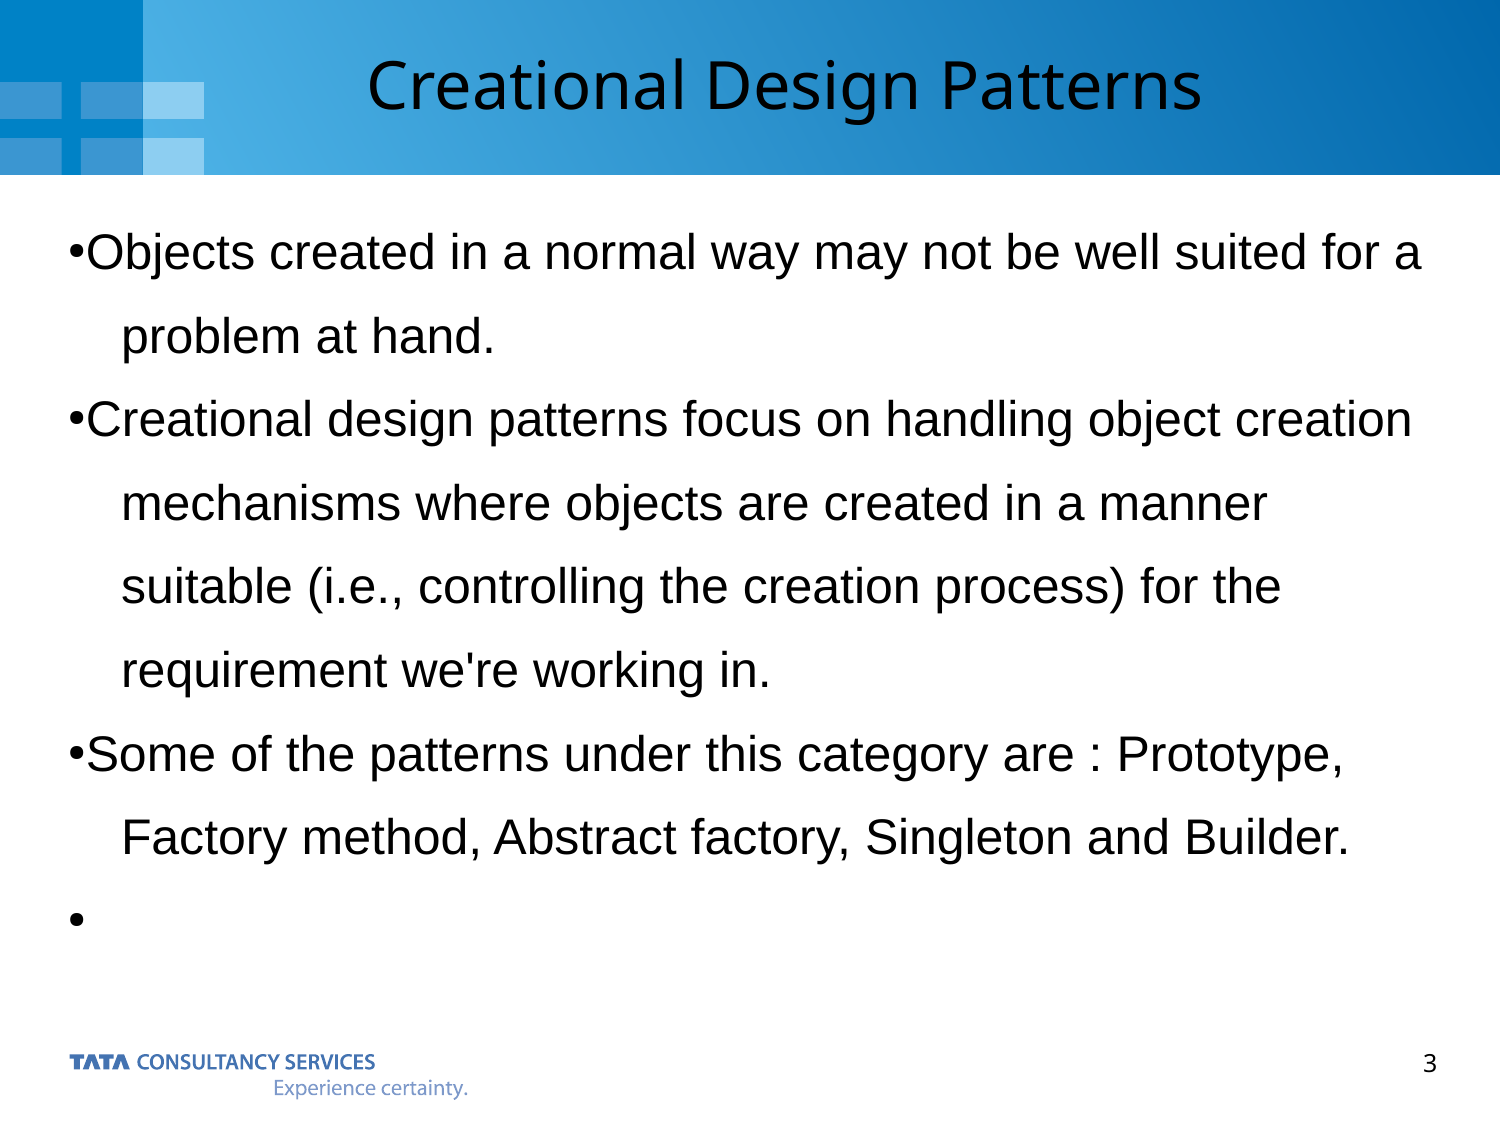

Creational Design Patterns
Objects created in a normal way may not be well suited for a problem at hand.
Creational design patterns focus on handling object creation mechanisms where objects are created in a manner suitable (i.e., controlling the creation process) for the requirement we're working in.
Some of the patterns under this category are : Prototype, Factory method, Abstract factory, Singleton and Builder.